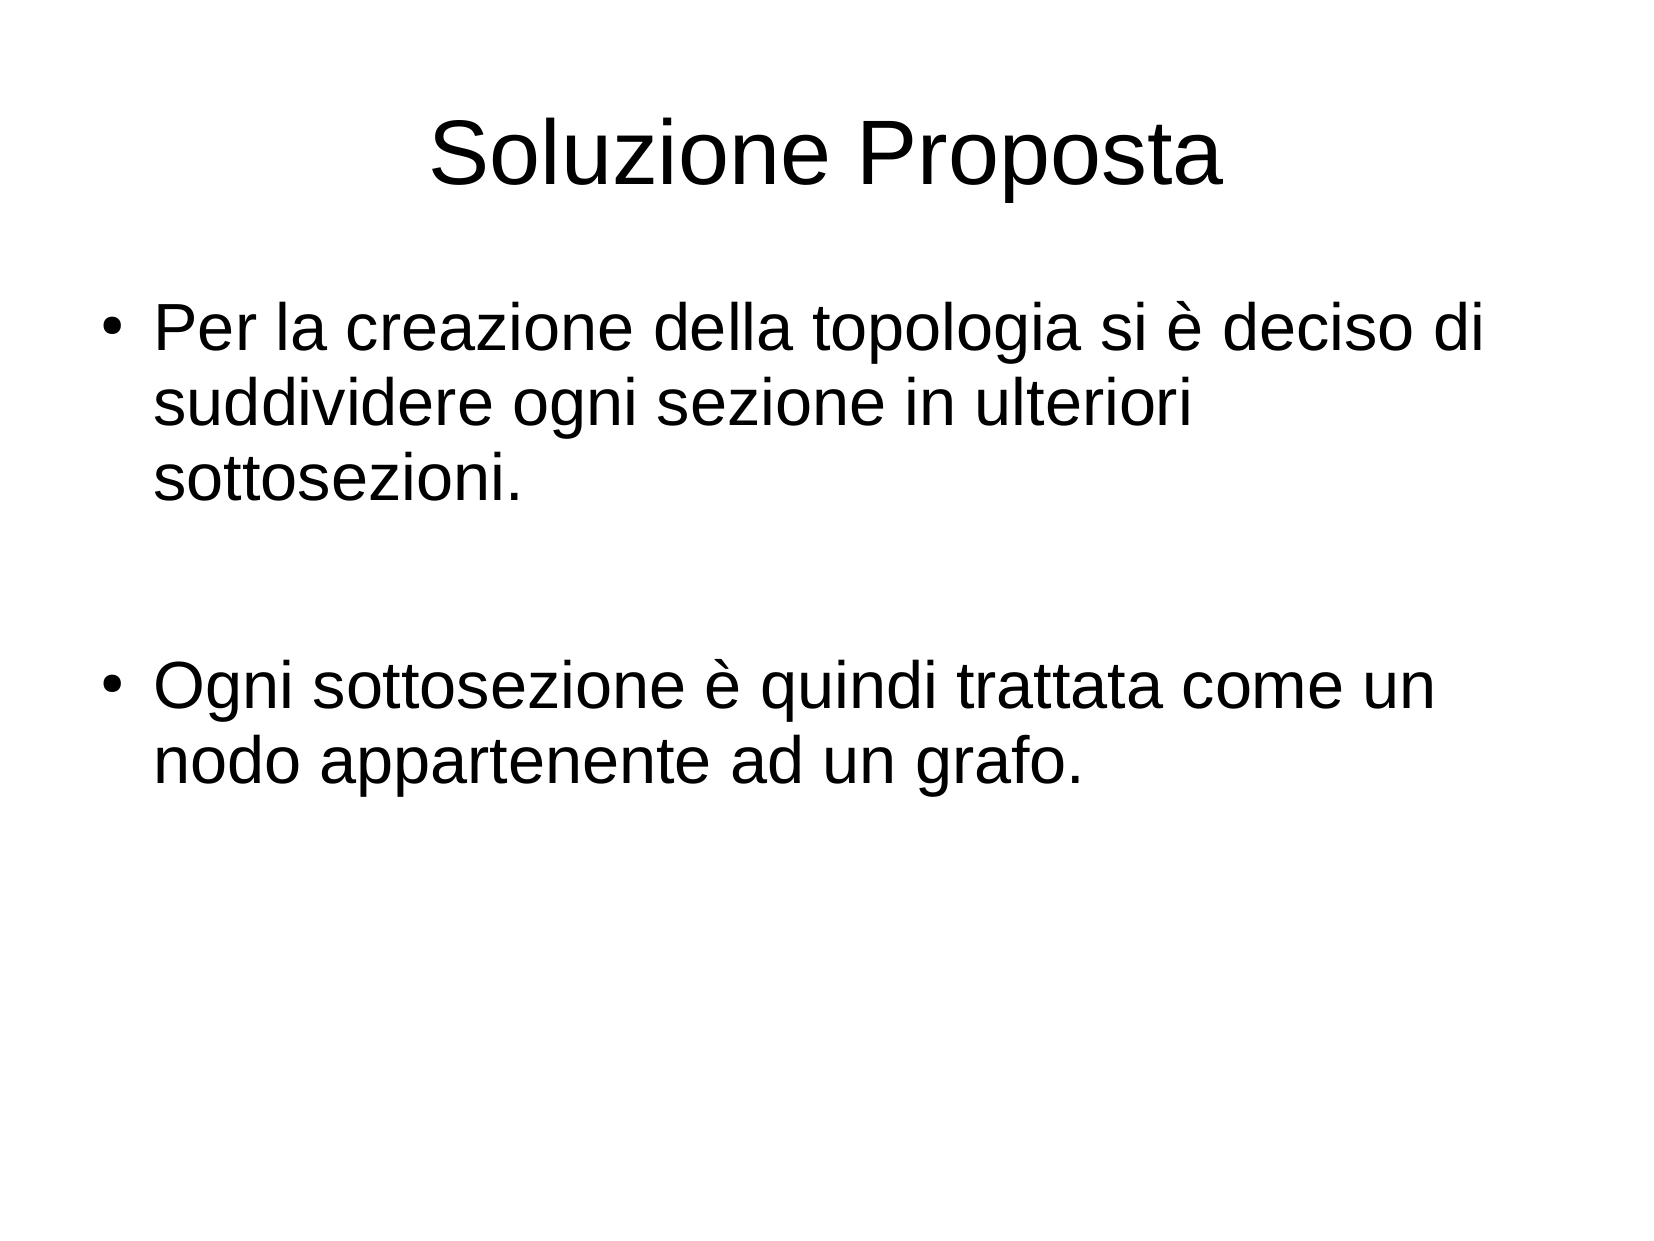

# Soluzione Proposta
Per la creazione della topologia si è deciso di suddividere ogni sezione in ulteriori sottosezioni.
Ogni sottosezione è quindi trattata come un nodo appartenente ad un grafo.